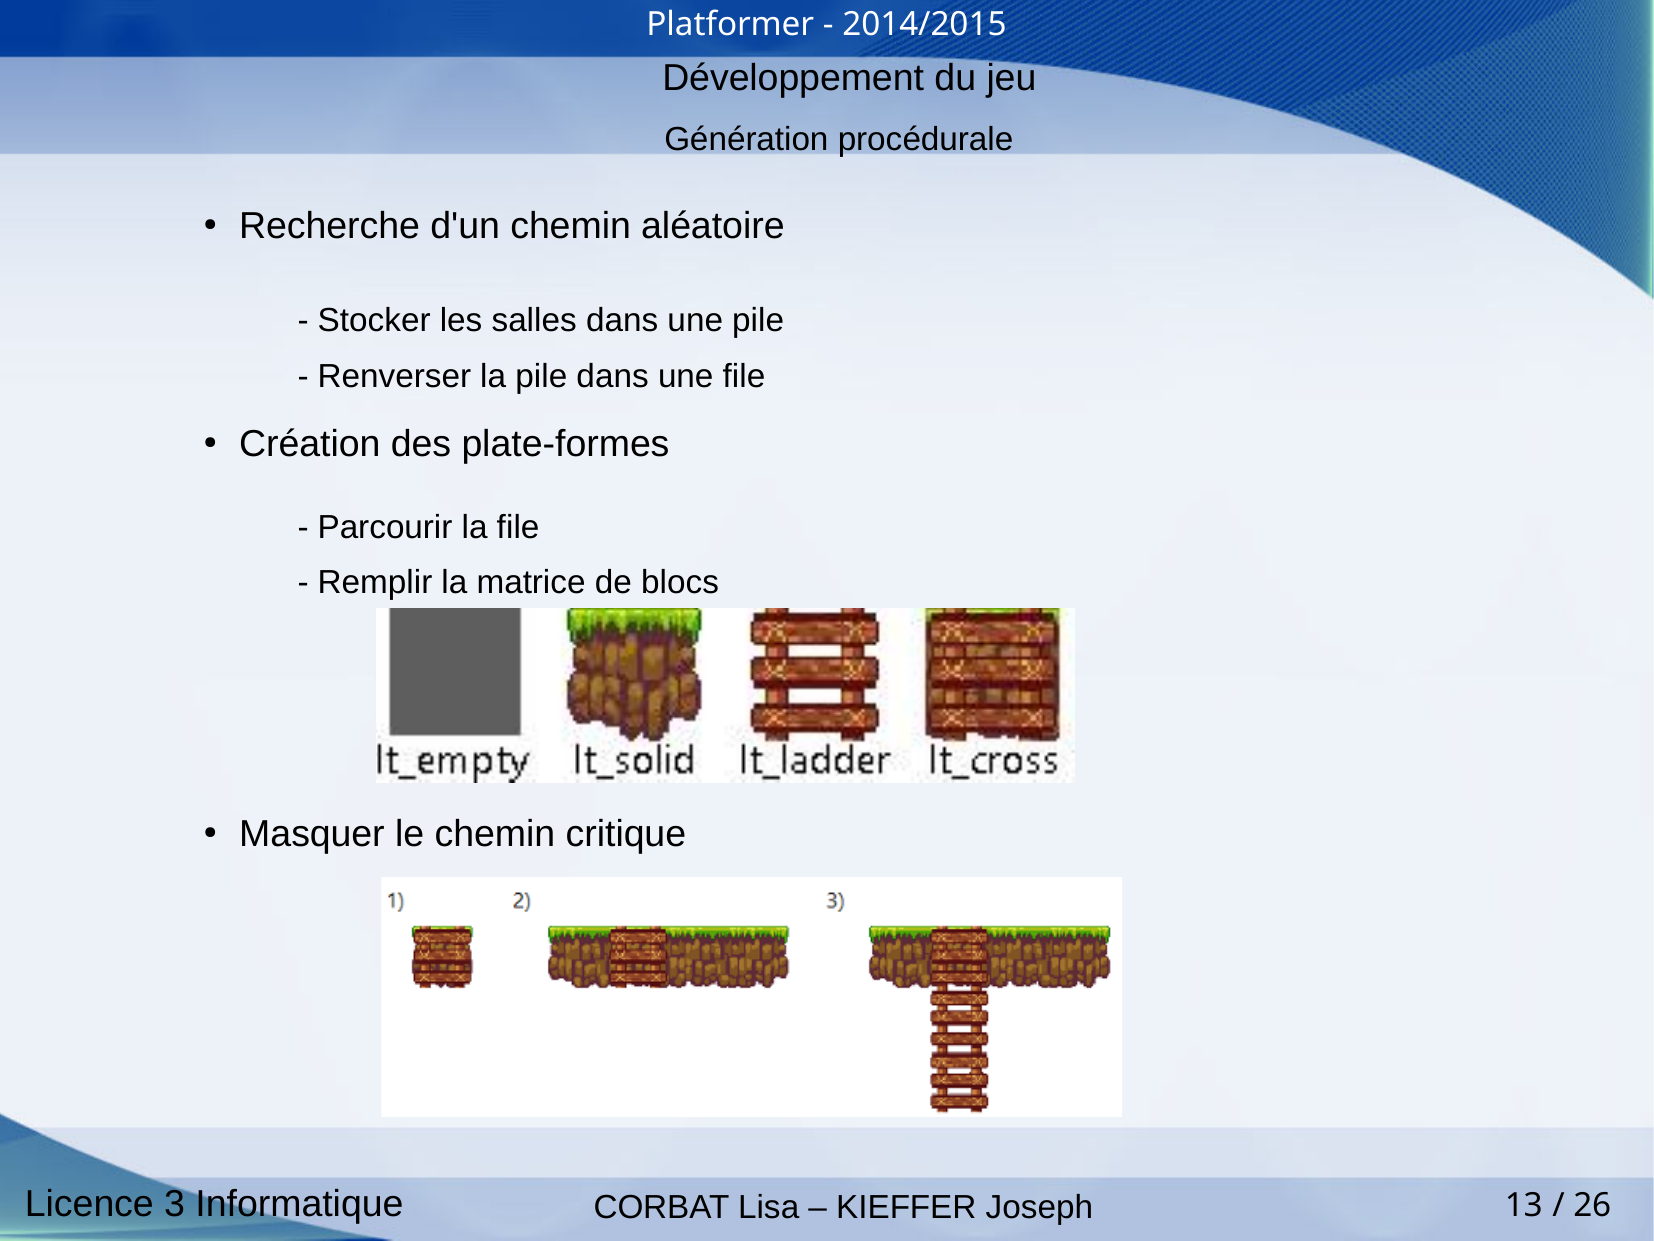

Platformer - 2014/2015
Développement du jeu
Génération procédurale
Recherche d'un chemin aléatoire
- Stocker les salles dans une pile
- Renverser la pile dans une file
Création des plate-formes
- Parcourir la file
- Remplir la matrice de blocs
Masquer le chemin critique
13